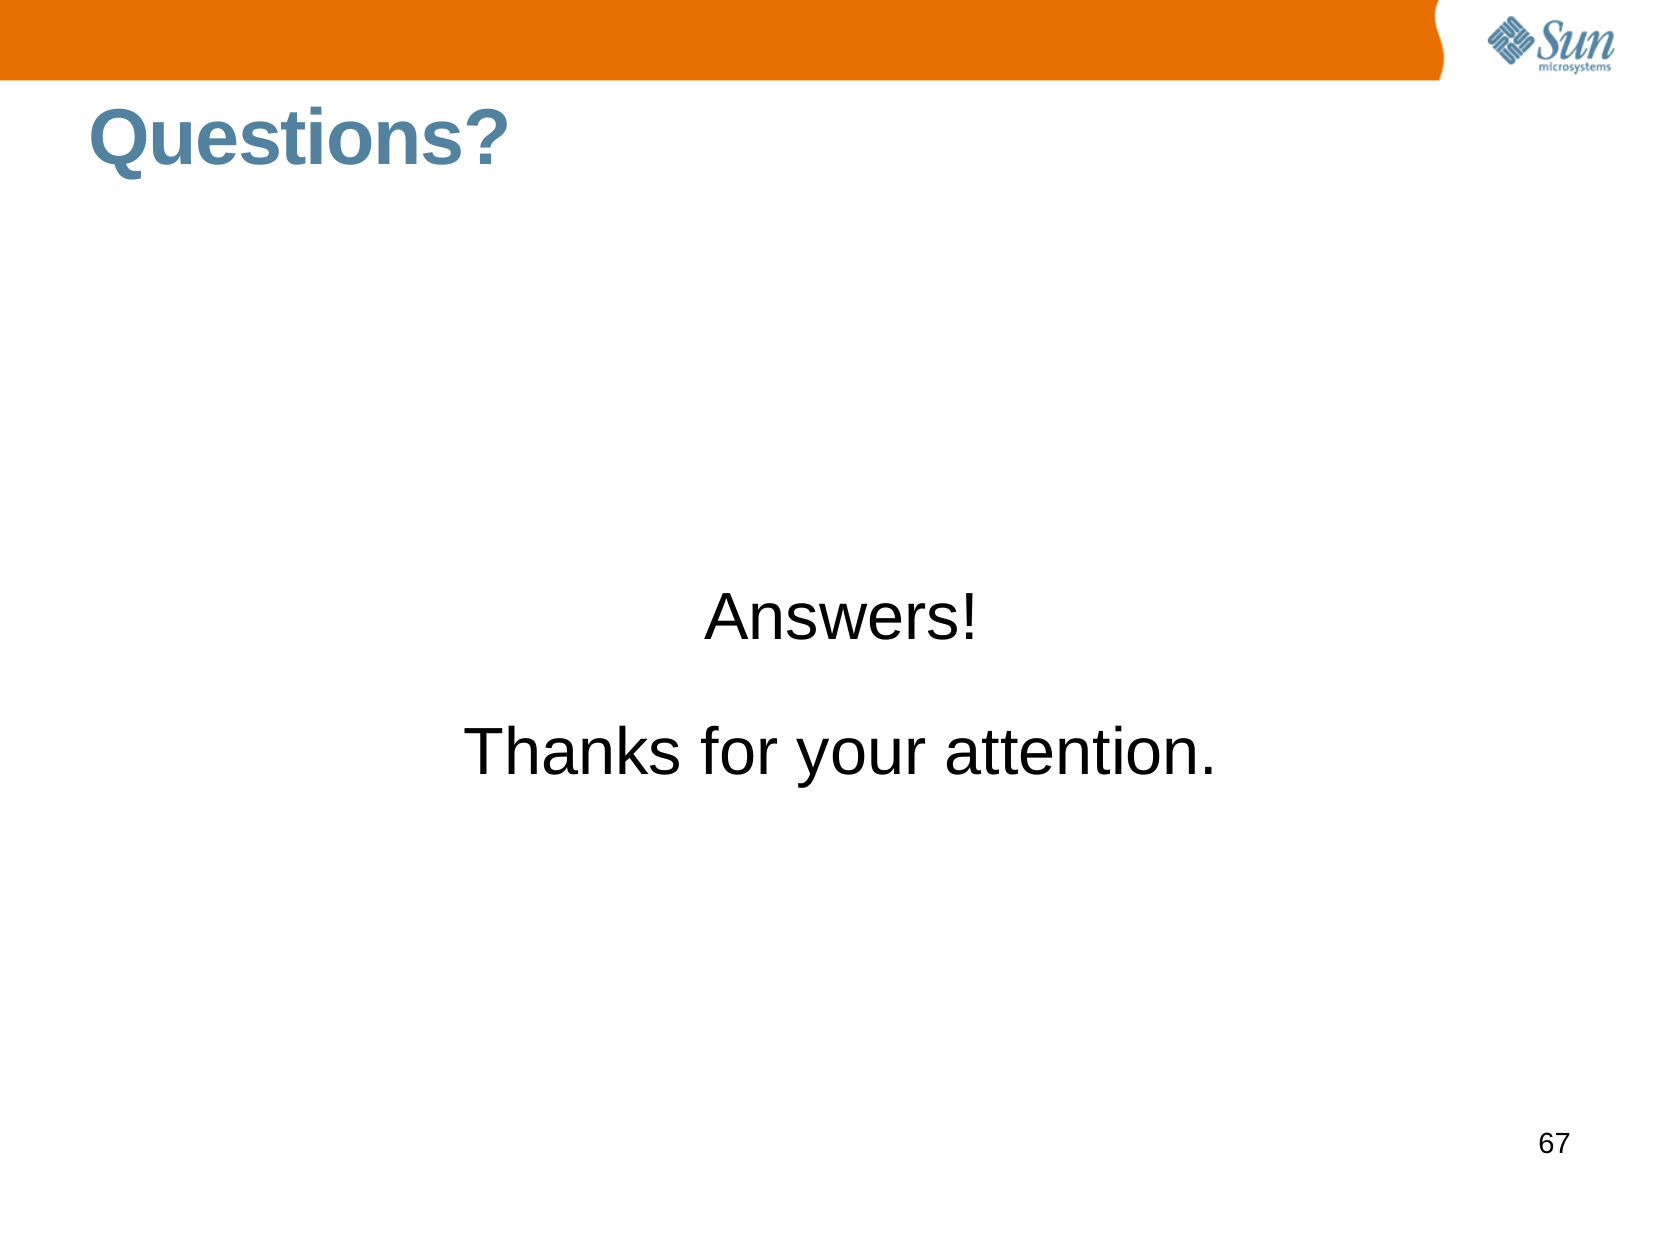

# Questions?
Answers!
Thanks for your attention.
67